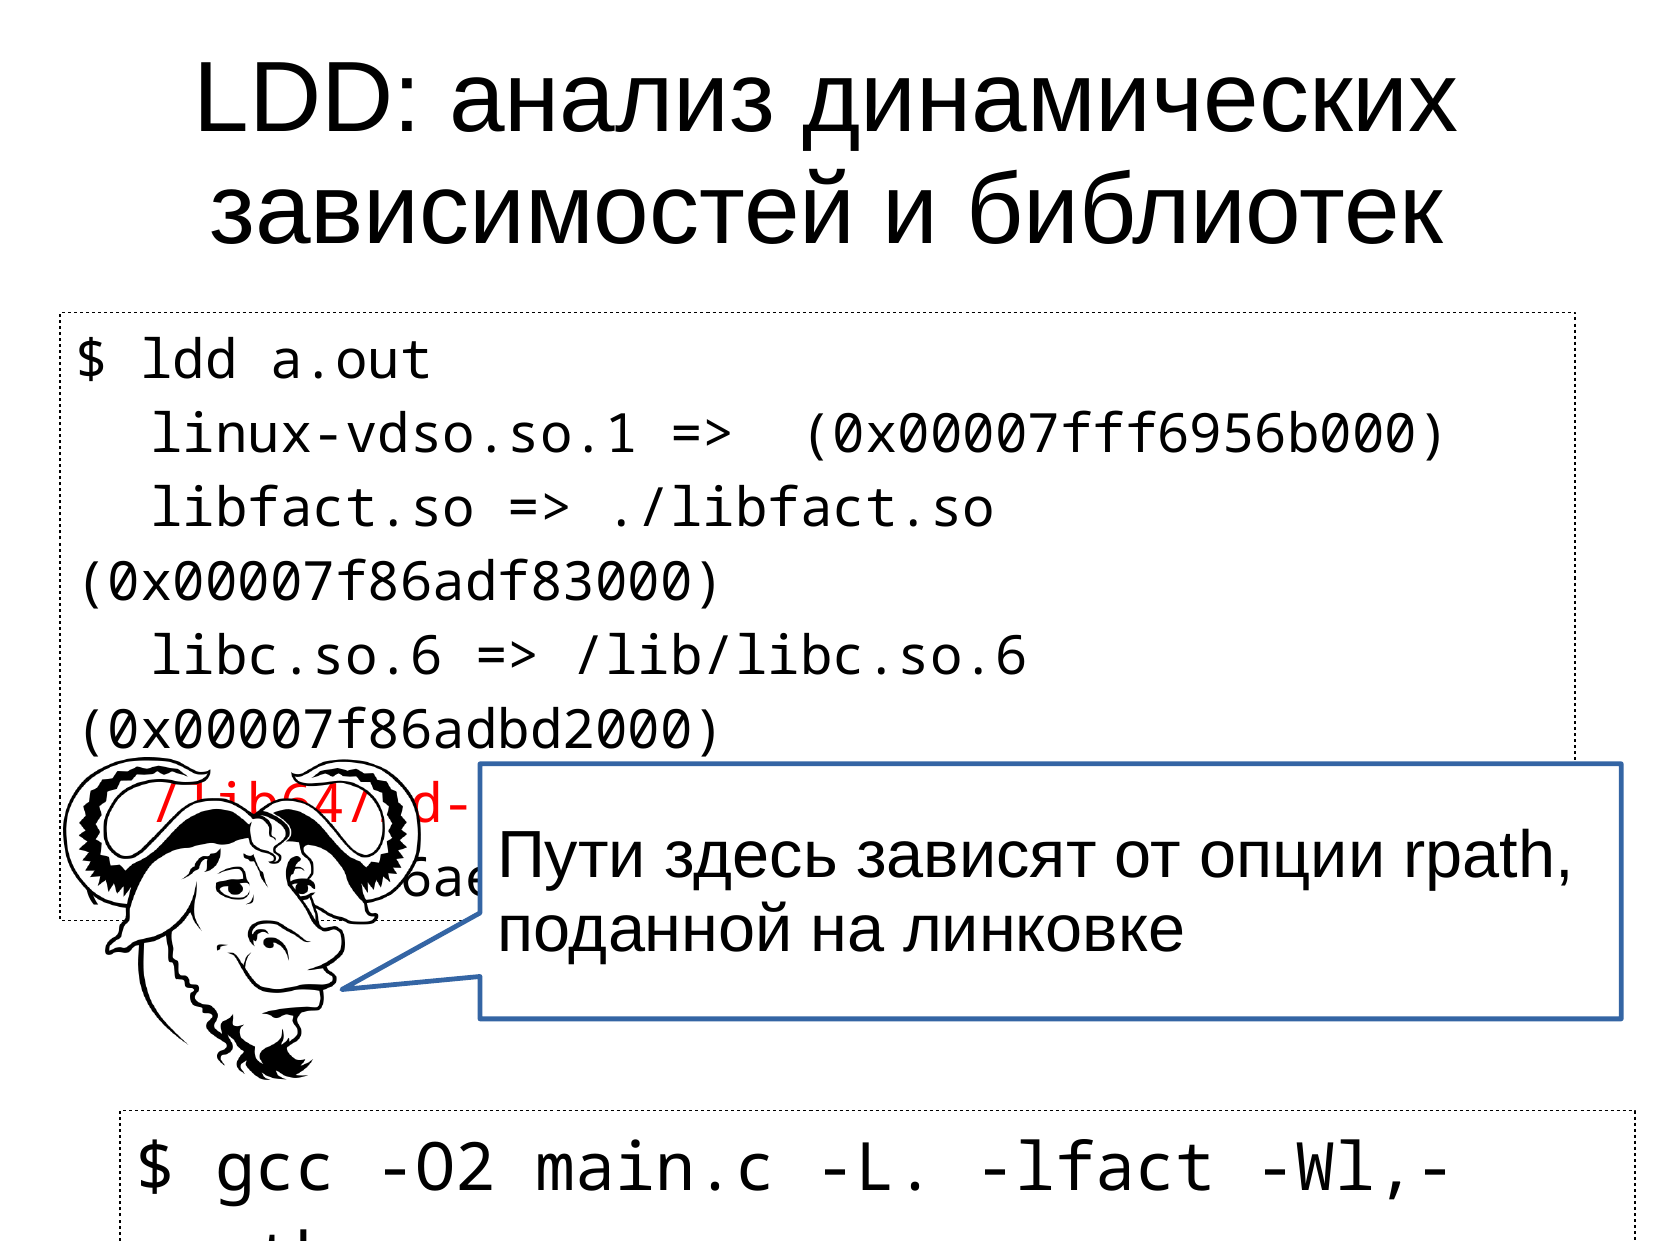

# LDD: анализ динамических зависимостей и библиотек
$ ldd a.out
	linux-vdso.so.1 => (0x00007fff6956b000)
	libfact.so => ./libfact.so (0x00007f86adf83000)
	libc.so.6 => /lib/libc.so.6 (0x00007f86adbd2000)
	/lib64/ld-linux-x86-64.so.2 (0x00007f86ae186000)
Пути здесь зависят от опции rpath,
поданной на линковке
$ gcc -O2 main.c -L. -lfact -Wl,-rpath,.